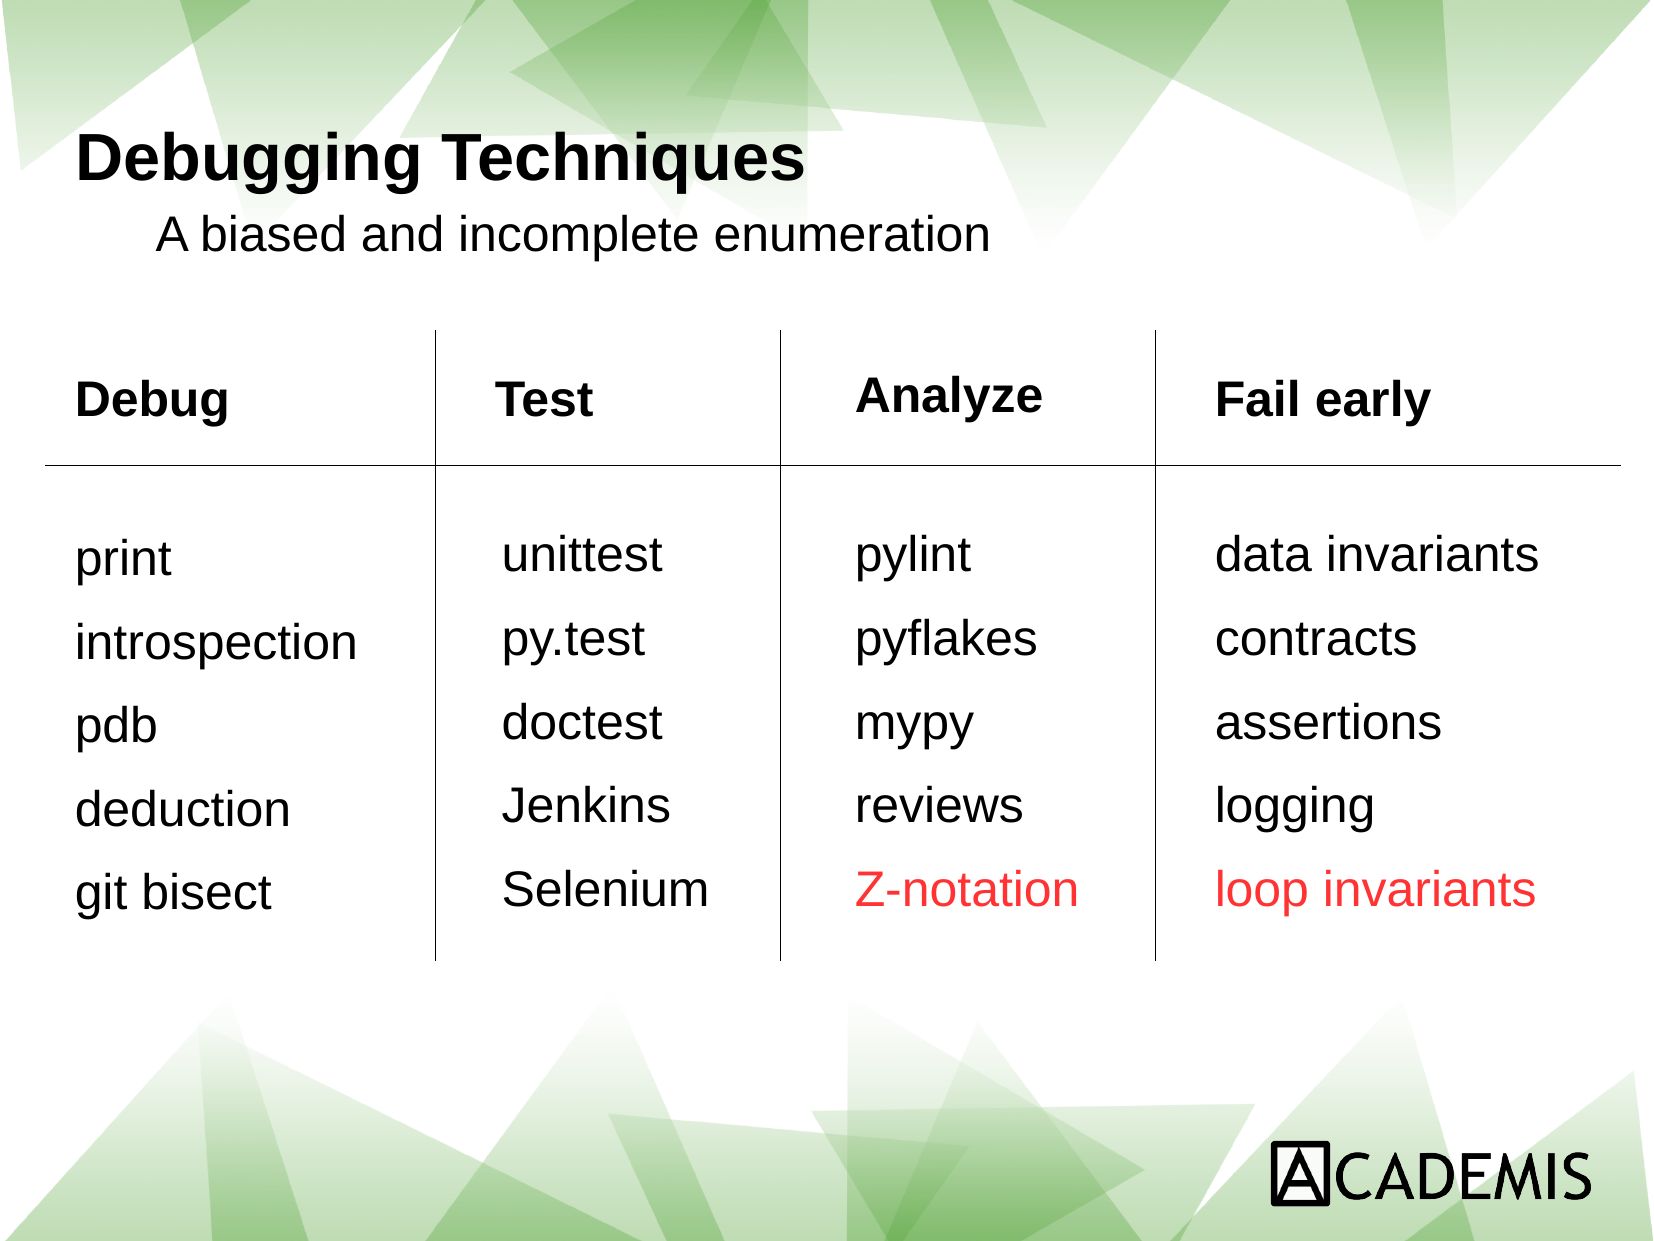

# Debugging Techniques
A biased and incomplete enumeration
Analyze
Debug
Test
Fail early
unittest
py.test
doctest
Jenkins
Selenium
pylint
pyflakes
mypy
reviews
Z-notation
data invariants
contracts
assertions
logging
loop invariants
print
introspection
pdb
deduction
git bisect